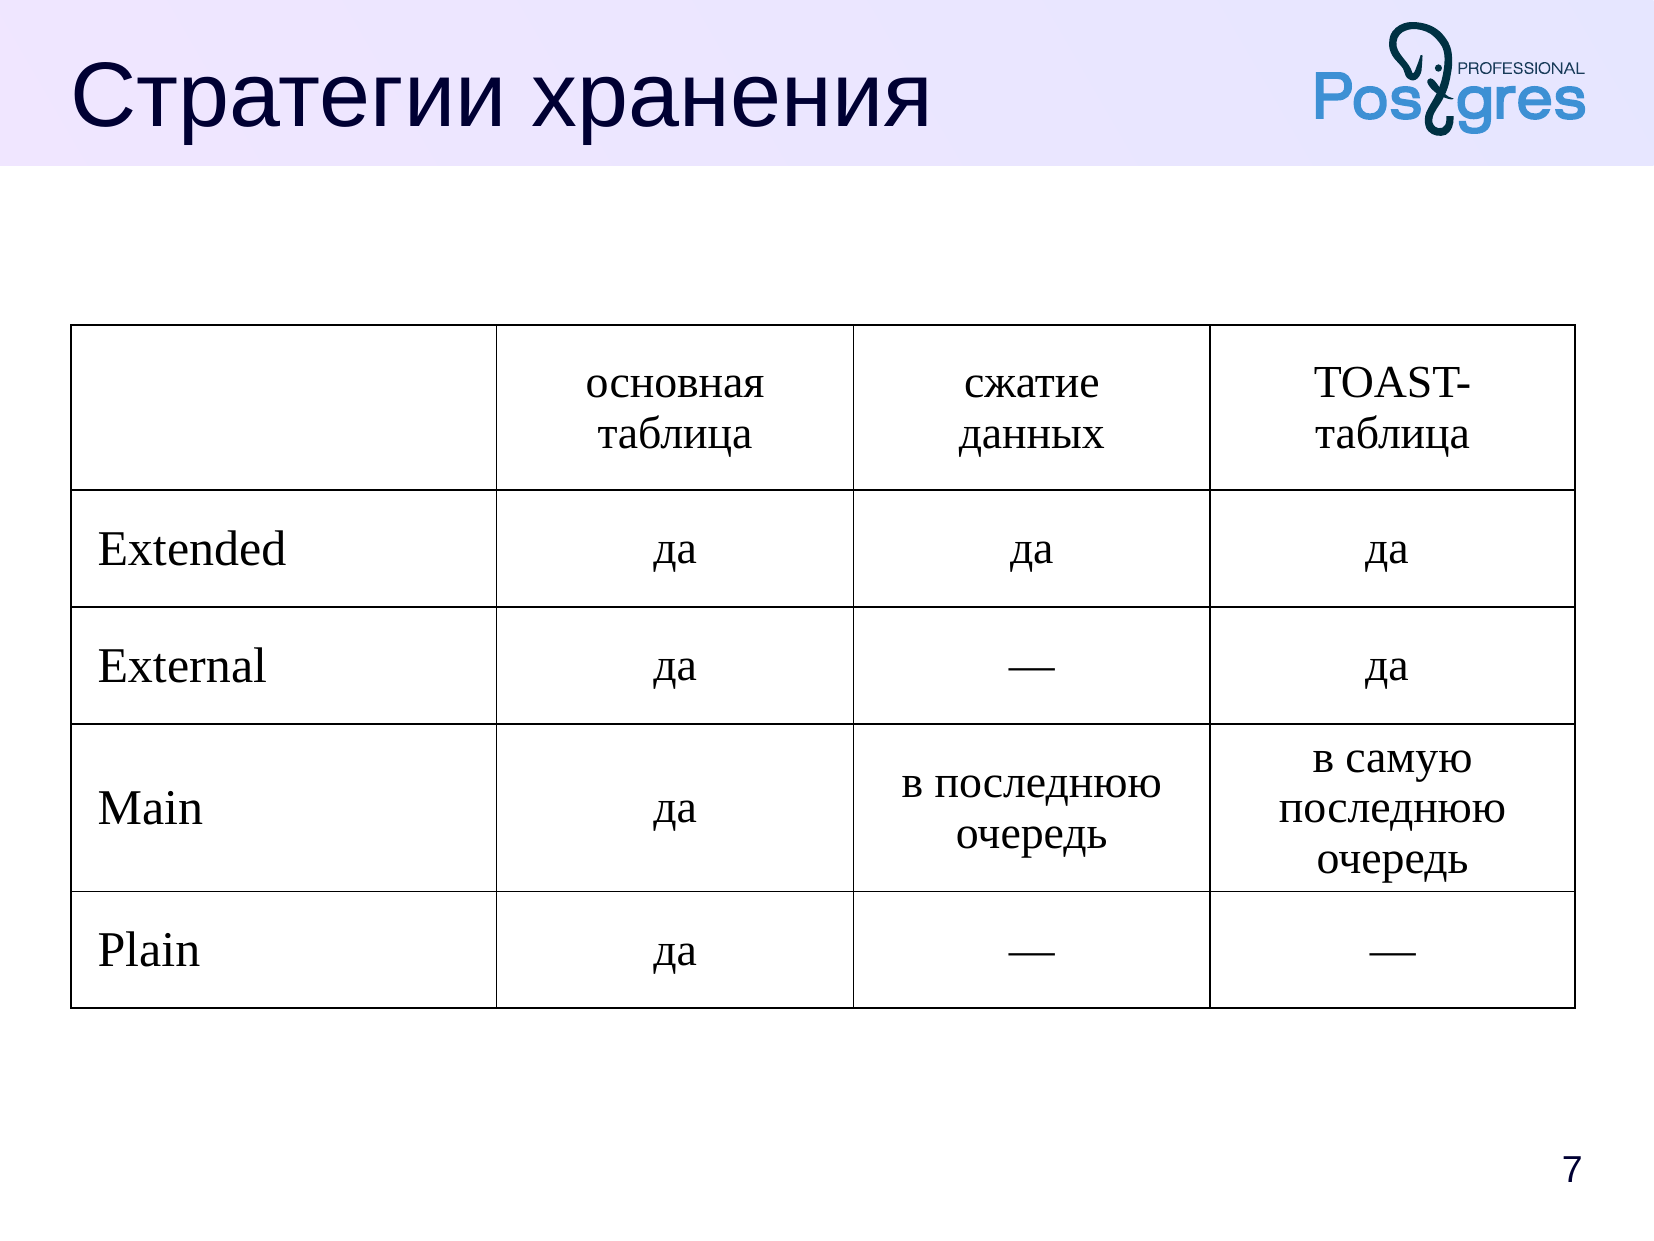

# Стратегии хранения
| | основная таблица | сжатие данных | TOAST- таблица |
| --- | --- | --- | --- |
| Extended | да | да | да |
| External | да | ― | да |
| Main | да | в последнюю очередь | в самую последнюю очередь |
| Plain | да | ― | ― |